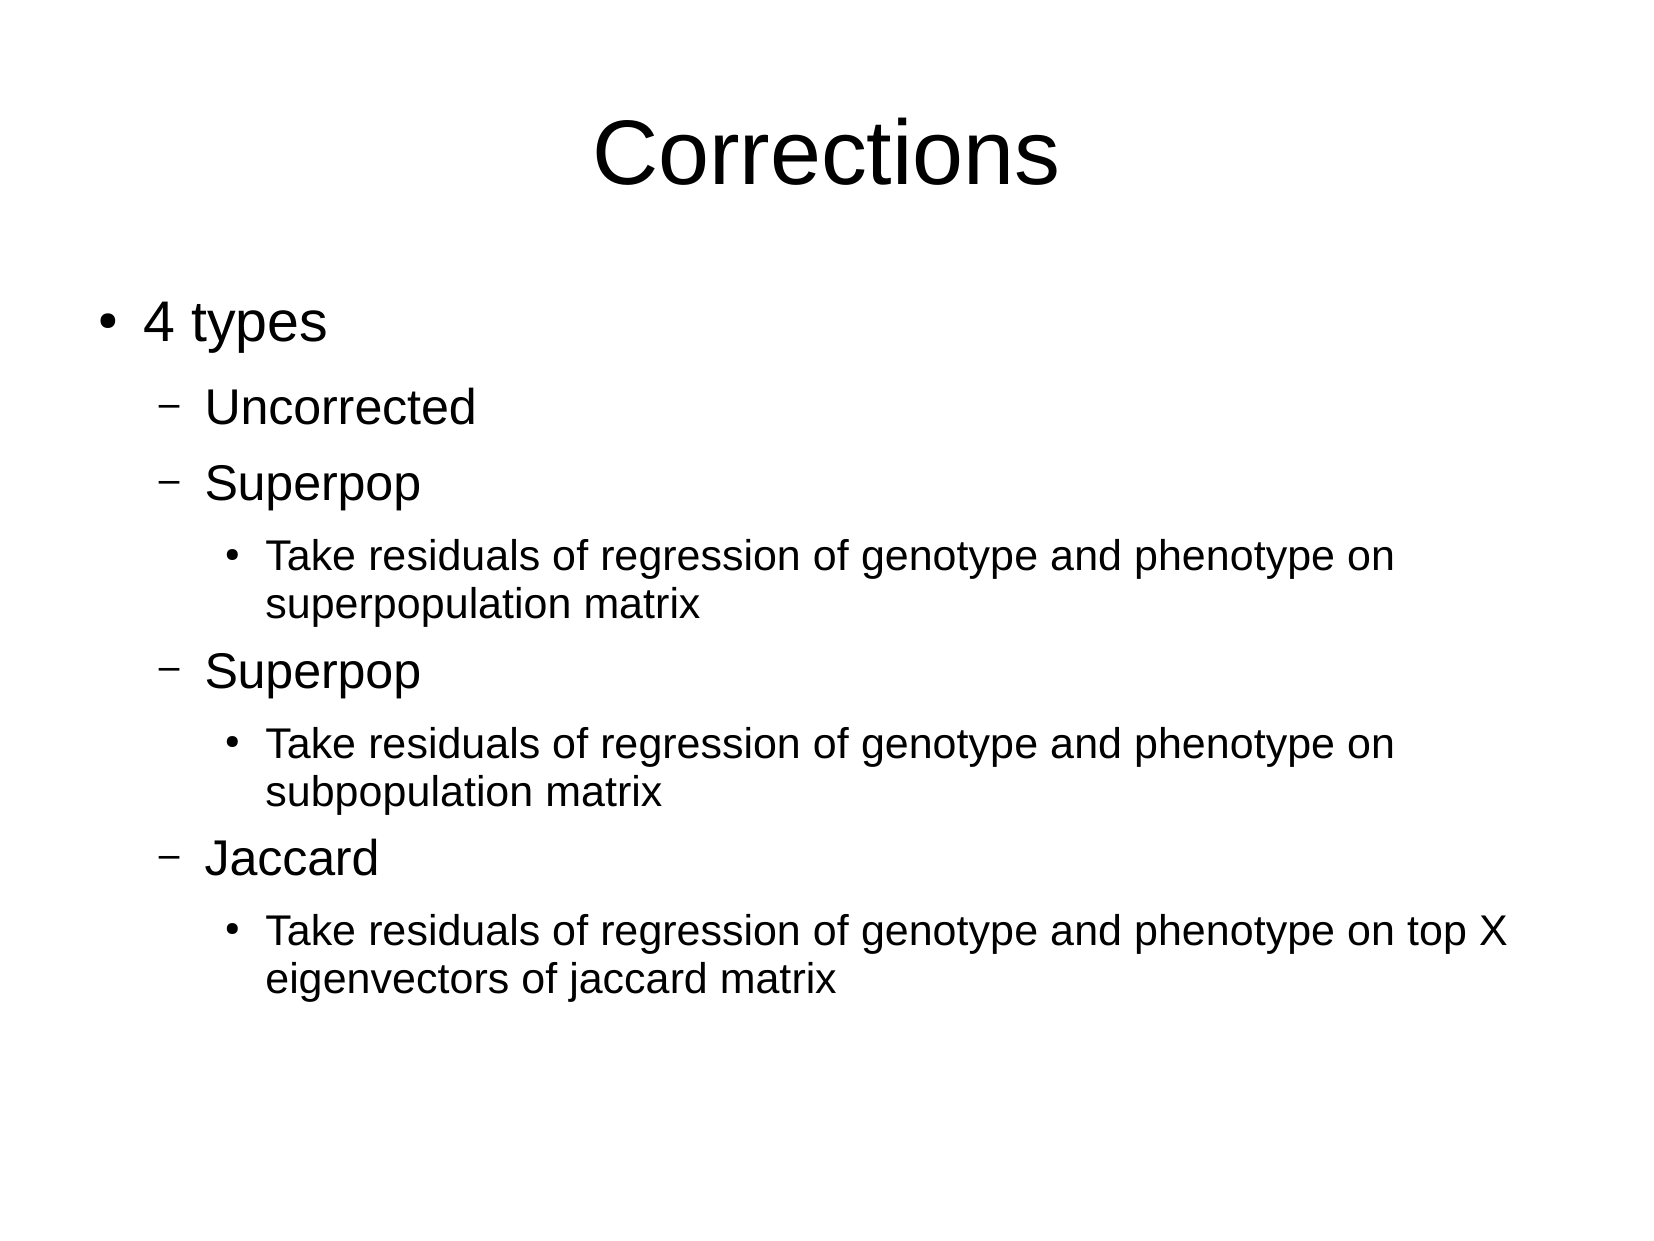

# Corrections
4 types
Uncorrected
Superpop
Take residuals of regression of genotype and phenotype on superpopulation matrix
Superpop
Take residuals of regression of genotype and phenotype on subpopulation matrix
Jaccard
Take residuals of regression of genotype and phenotype on top X eigenvectors of jaccard matrix